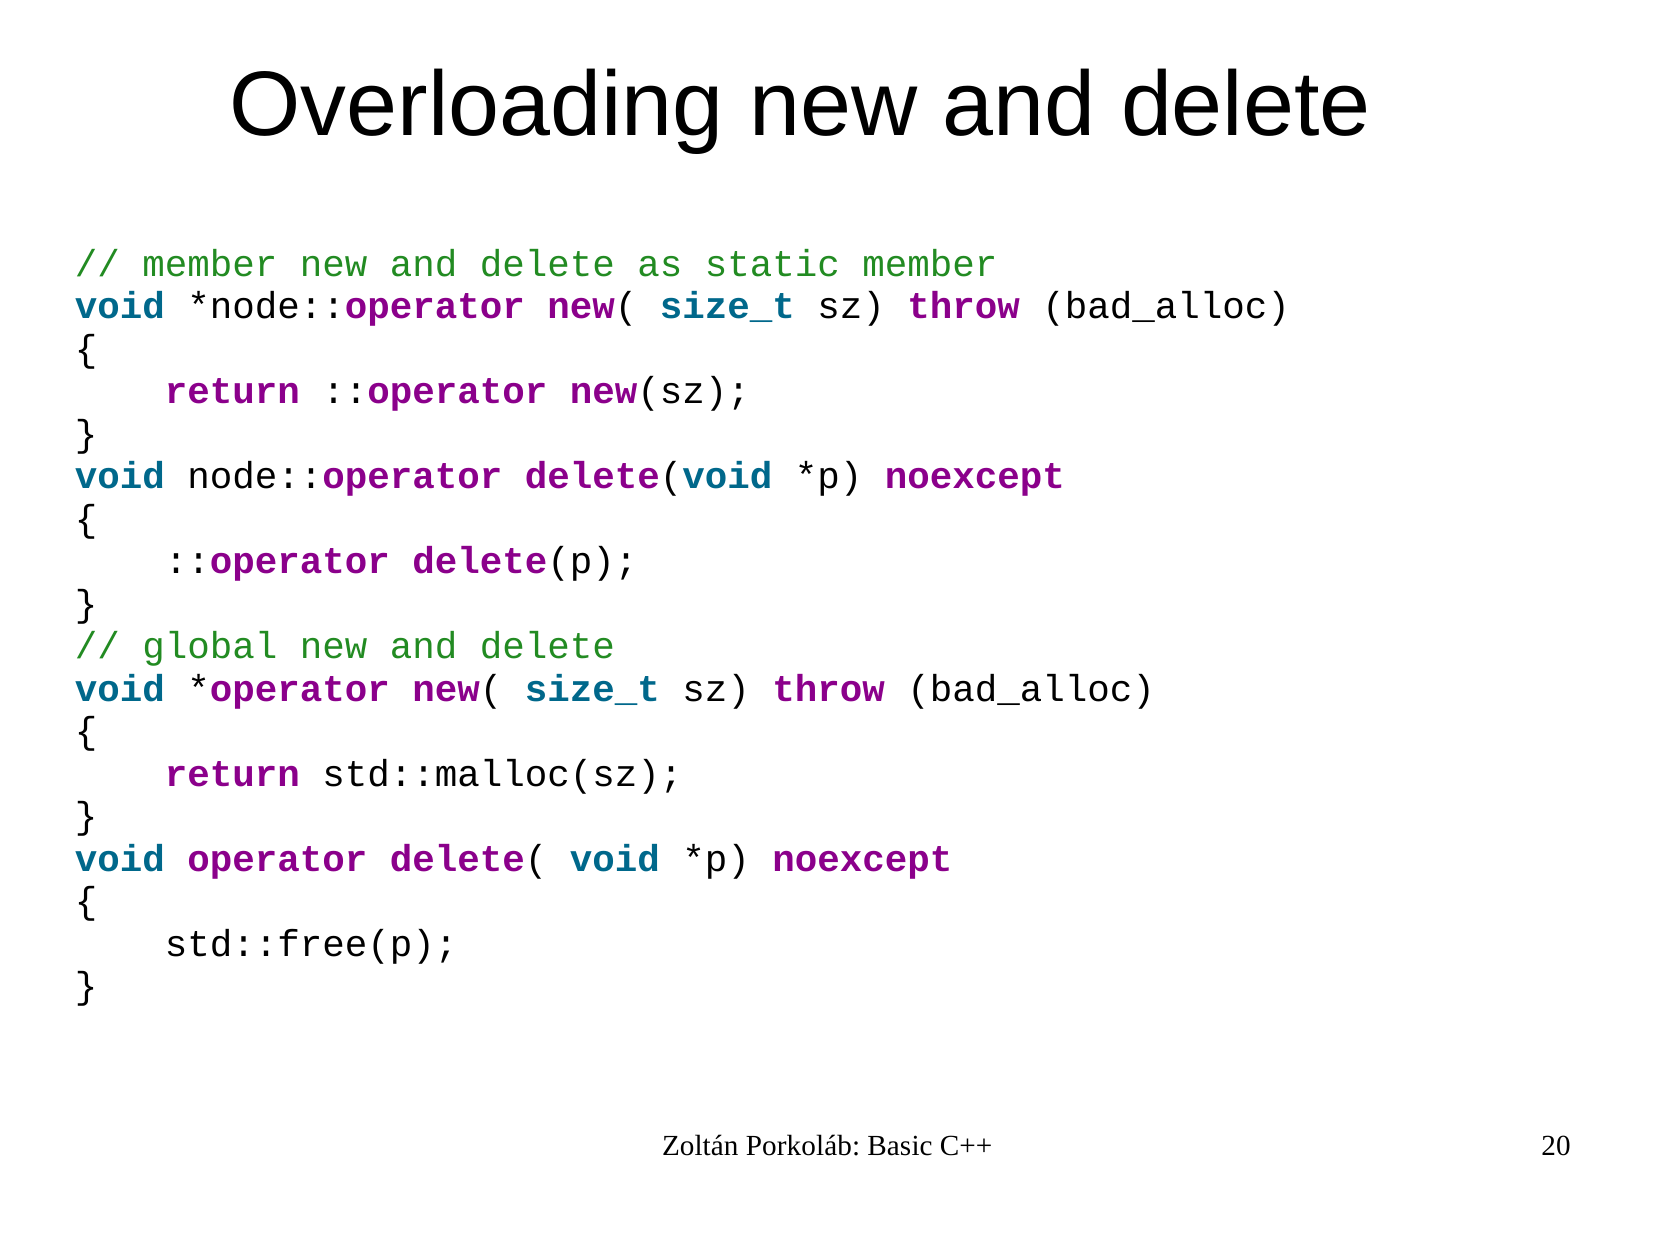

# Overloading new and delete
// member new and delete as static member
void *node::operator new( size_t sz) throw (bad_alloc)
{
 return ::operator new(sz);
}
void node::operator delete(void *p) noexcept
{
 ::operator delete(p);
}
// global new and delete
void *operator new( size_t sz) throw (bad_alloc)
{
 return std::malloc(sz);
}
void operator delete( void *p) noexcept
{
 std::free(p);
}
Zoltán Porkoláb: Basic C++
20